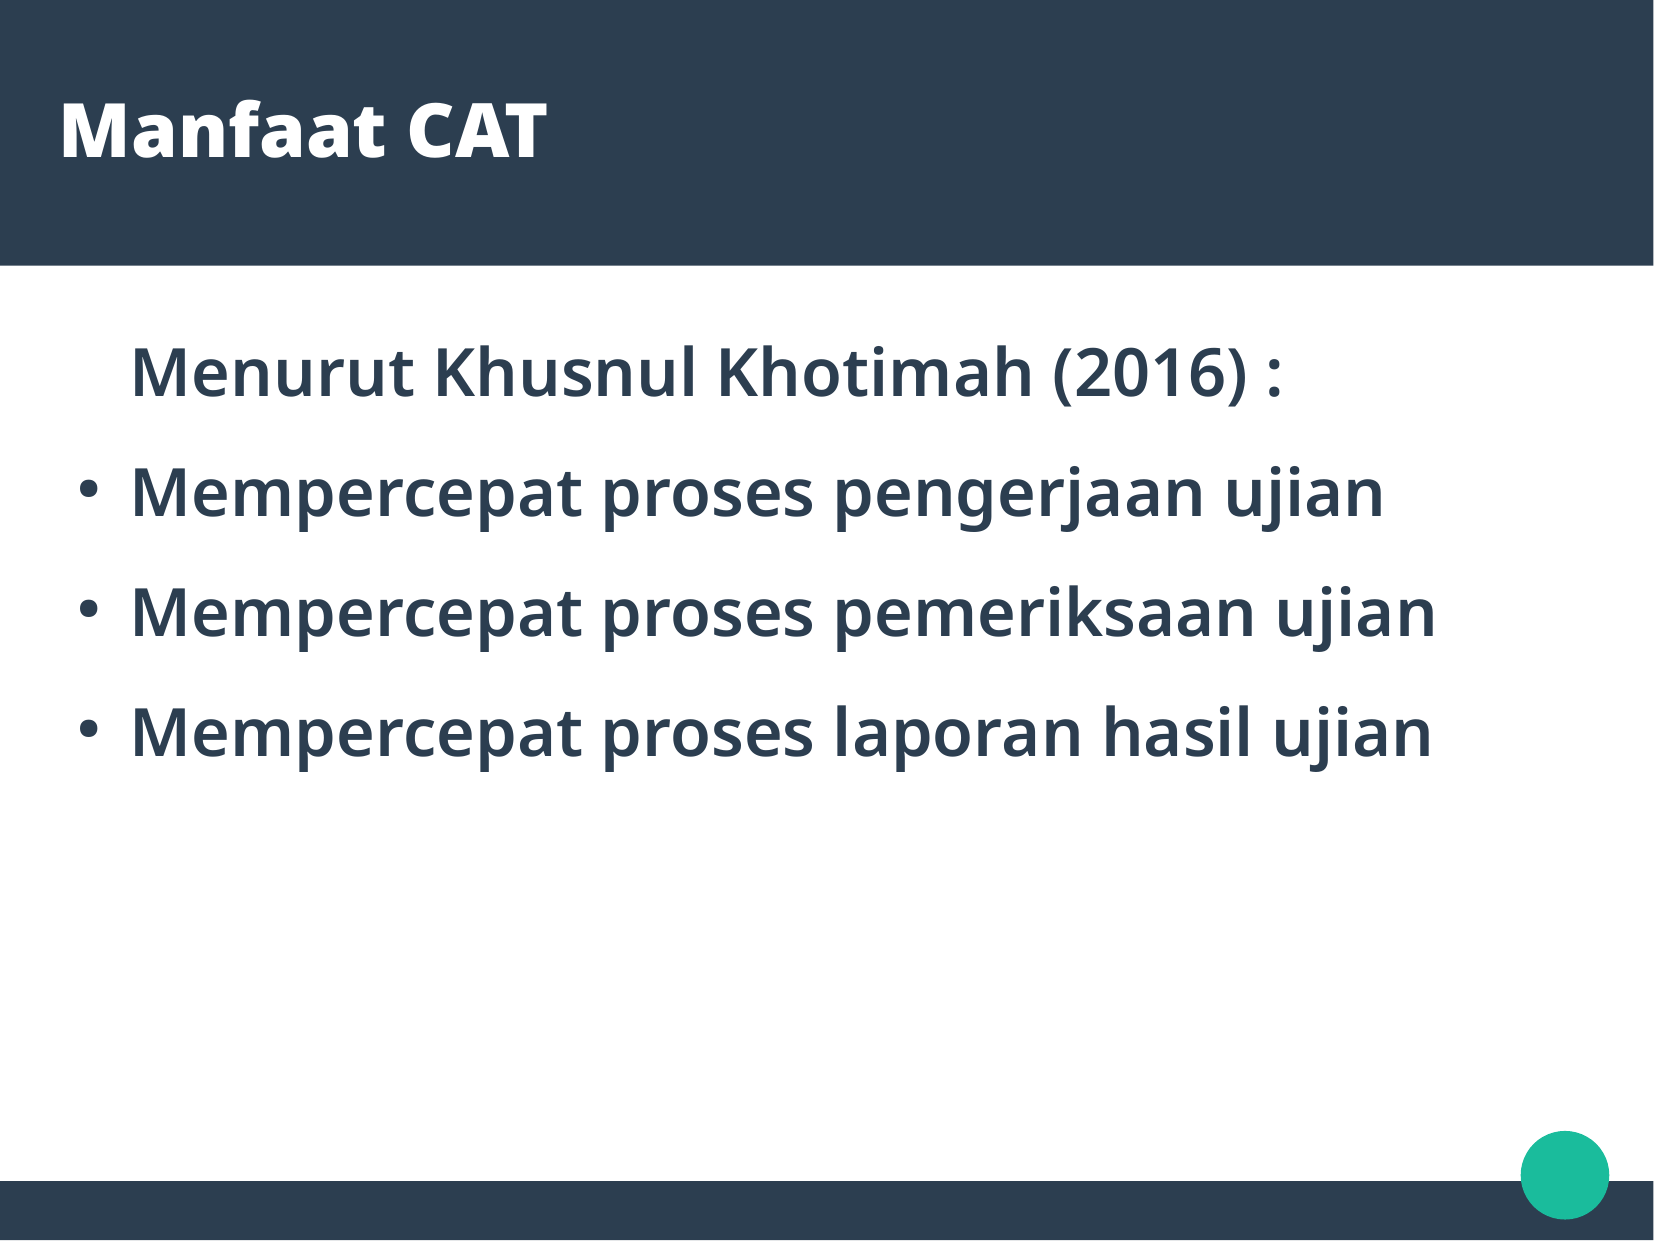

# Manfaat CAT
Menurut Khusnul Khotimah (2016) :
Mempercepat proses pengerjaan ujian
Mempercepat proses pemeriksaan ujian
Mempercepat proses laporan hasil ujian